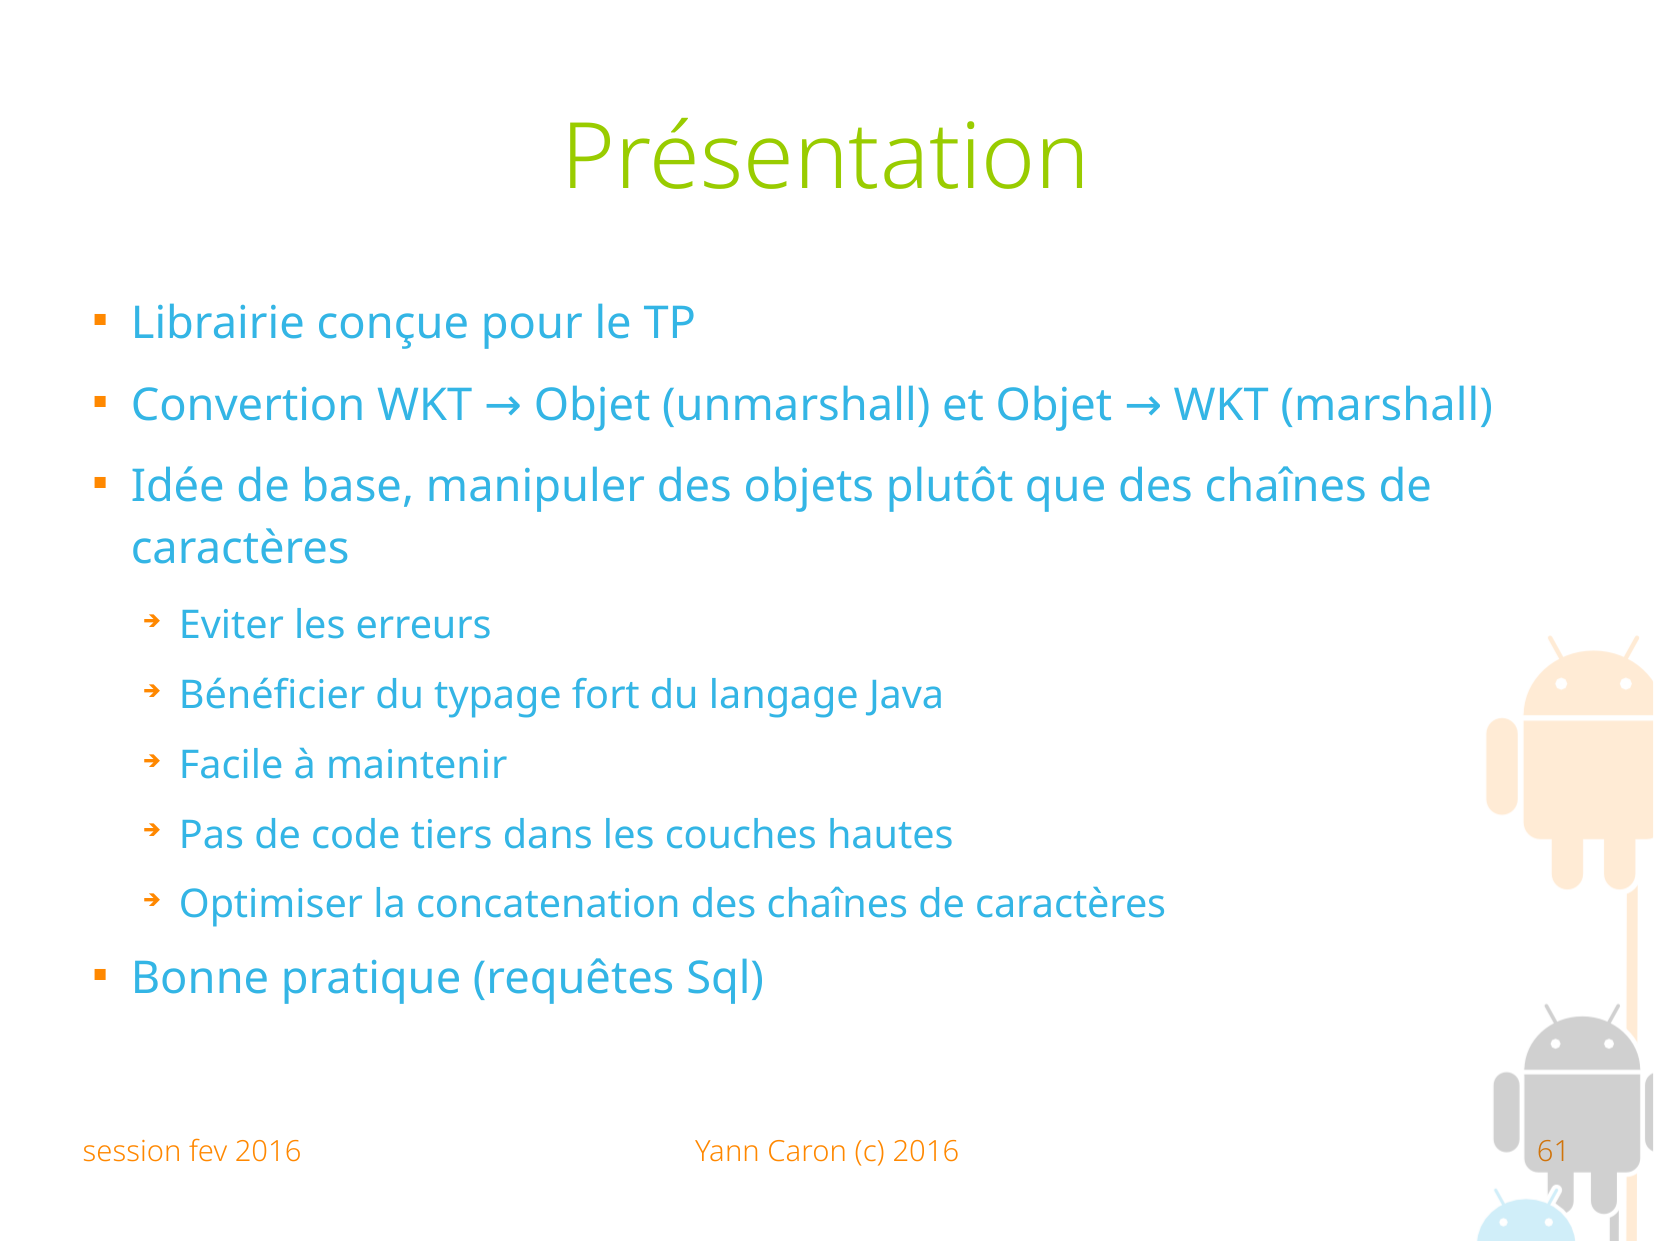

# Présentation
Librairie conçue pour le TP
Convertion WKT → Objet (unmarshall) et Objet → WKT (marshall)
Idée de base, manipuler des objets plutôt que des chaînes de caractères
Eviter les erreurs
Bénéficier du typage fort du langage Java
Facile à maintenir
Pas de code tiers dans les couches hautes
Optimiser la concatenation des chaînes de caractères
Bonne pratique (requêtes Sql)
session fev 2016
Yann Caron (c) 2016
61